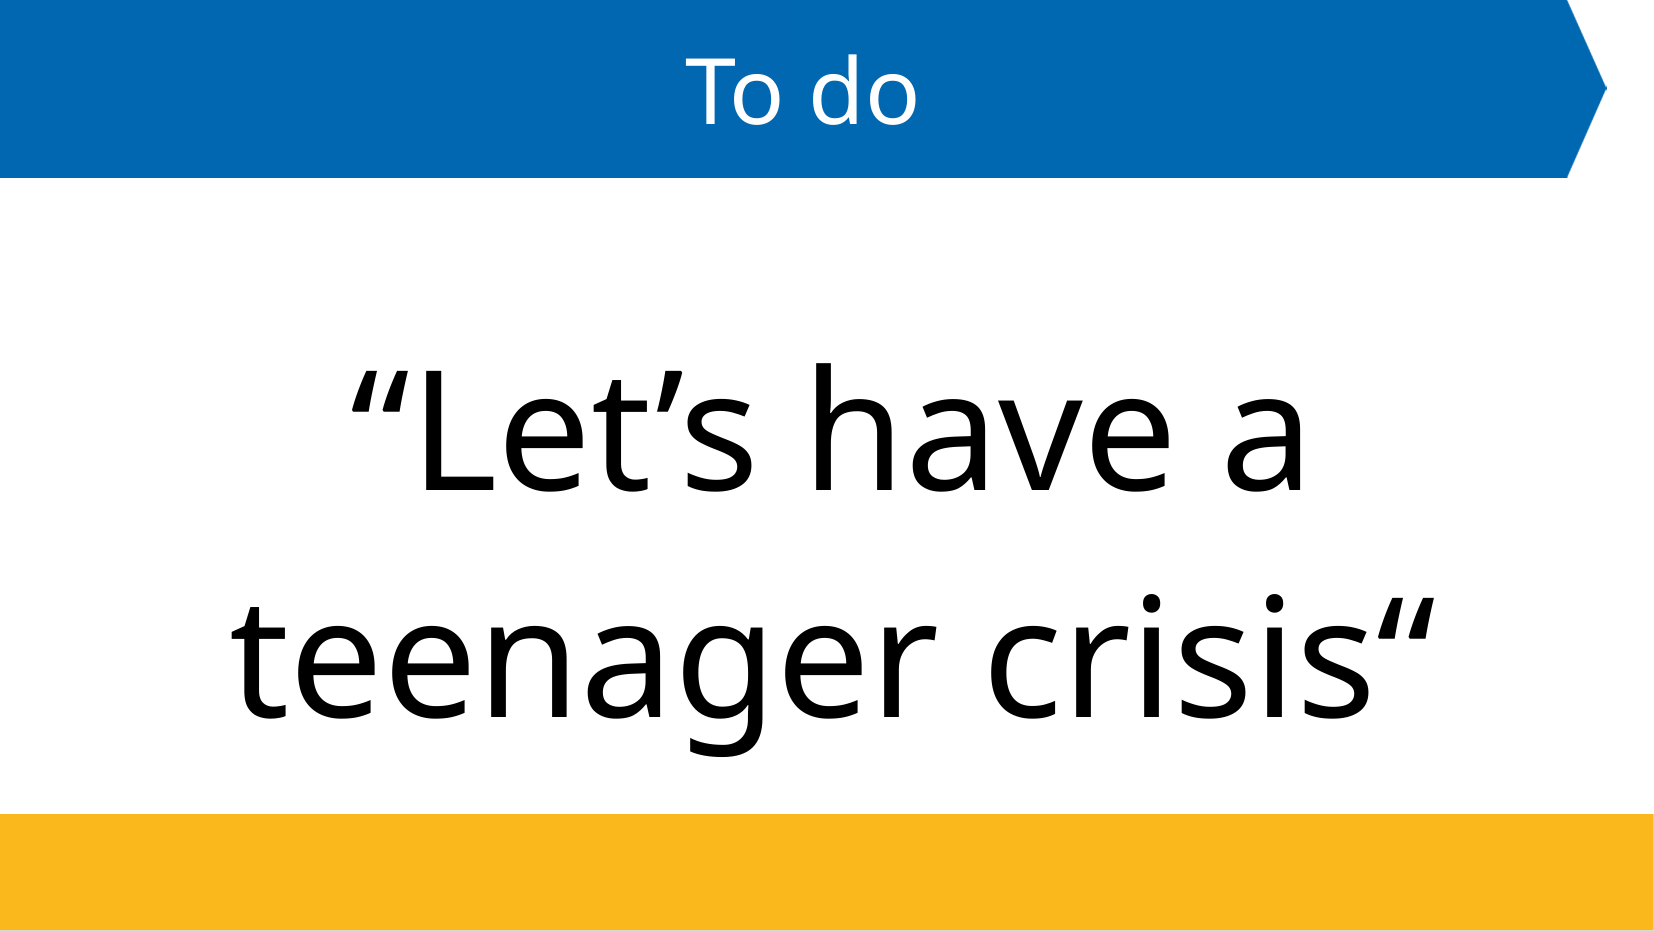

# To do
“Let’s have a teenager crisis“